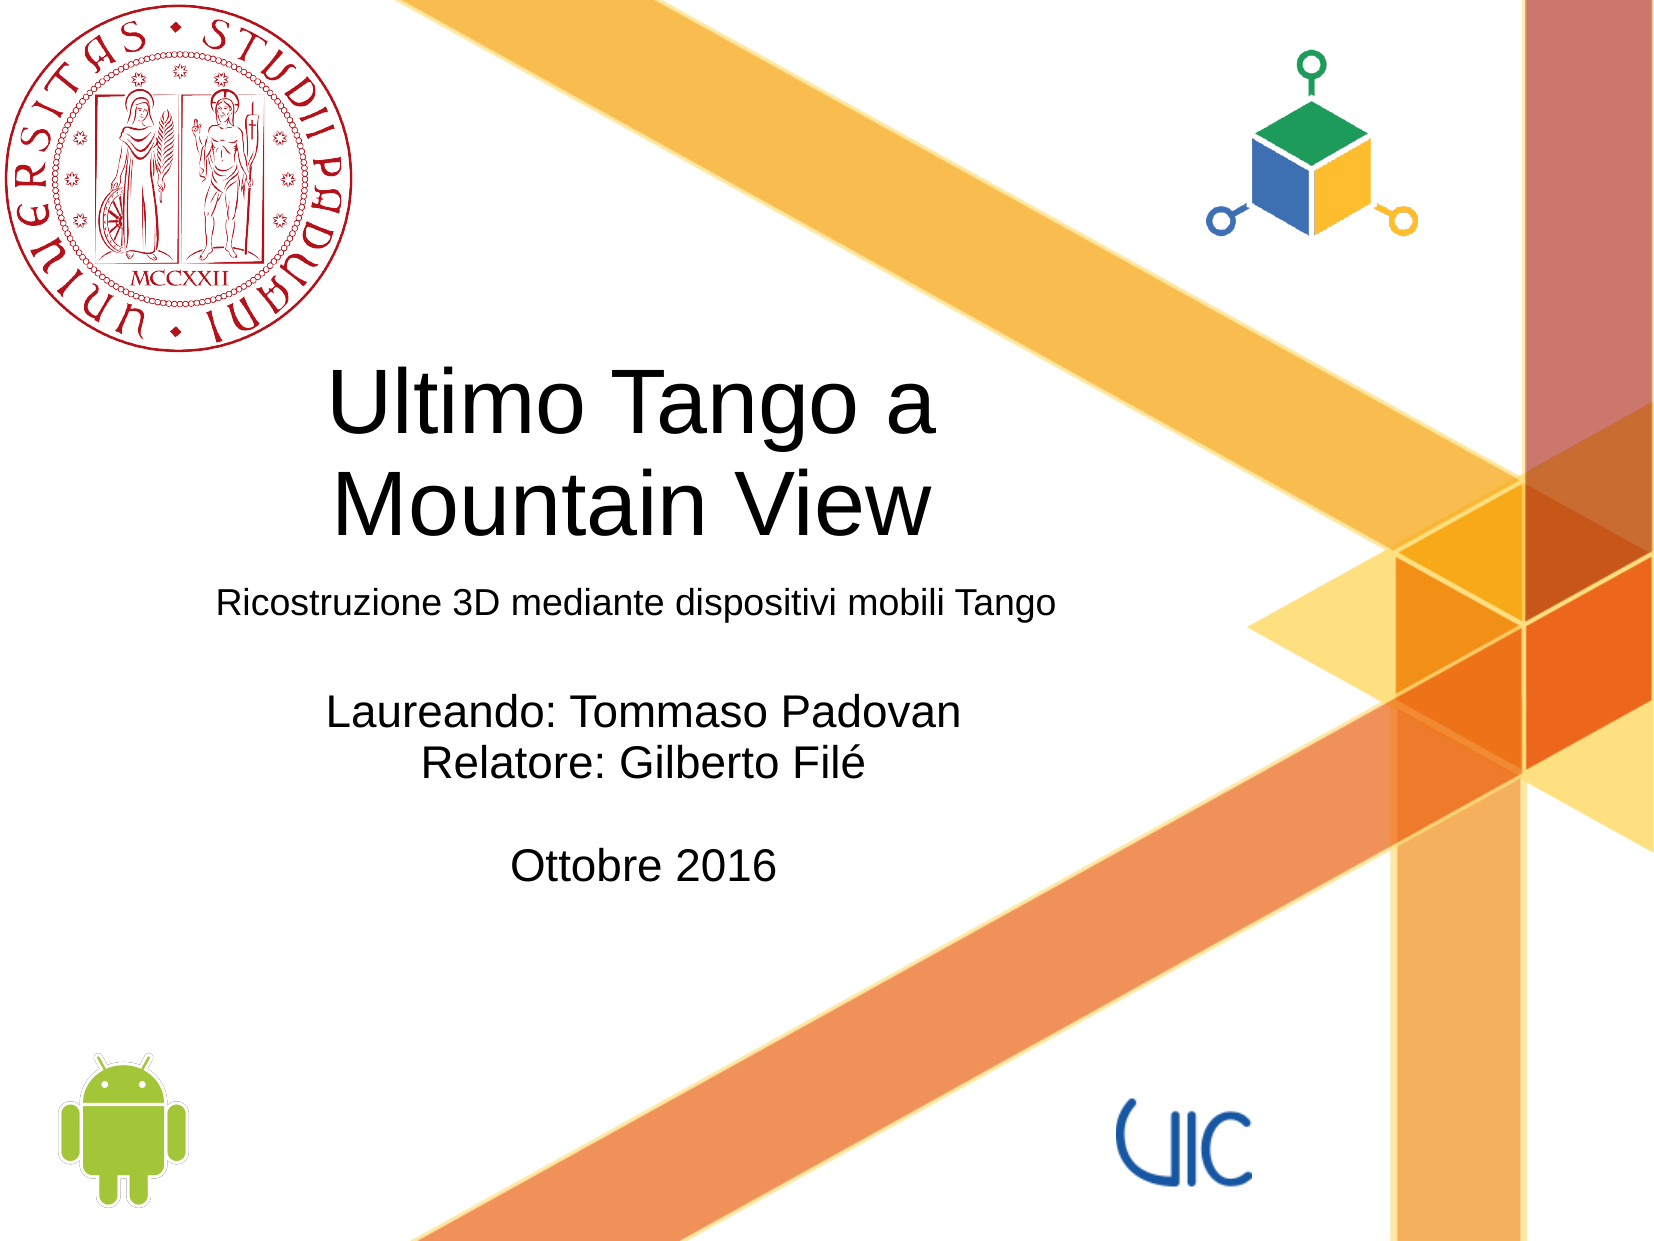

# Ultimo Tango a Mountain View
Ricostruzione 3D mediante dispositivi mobili Tango
Laureando: Tommaso Padovan
Relatore: Gilberto Filé
Ottobre 2016